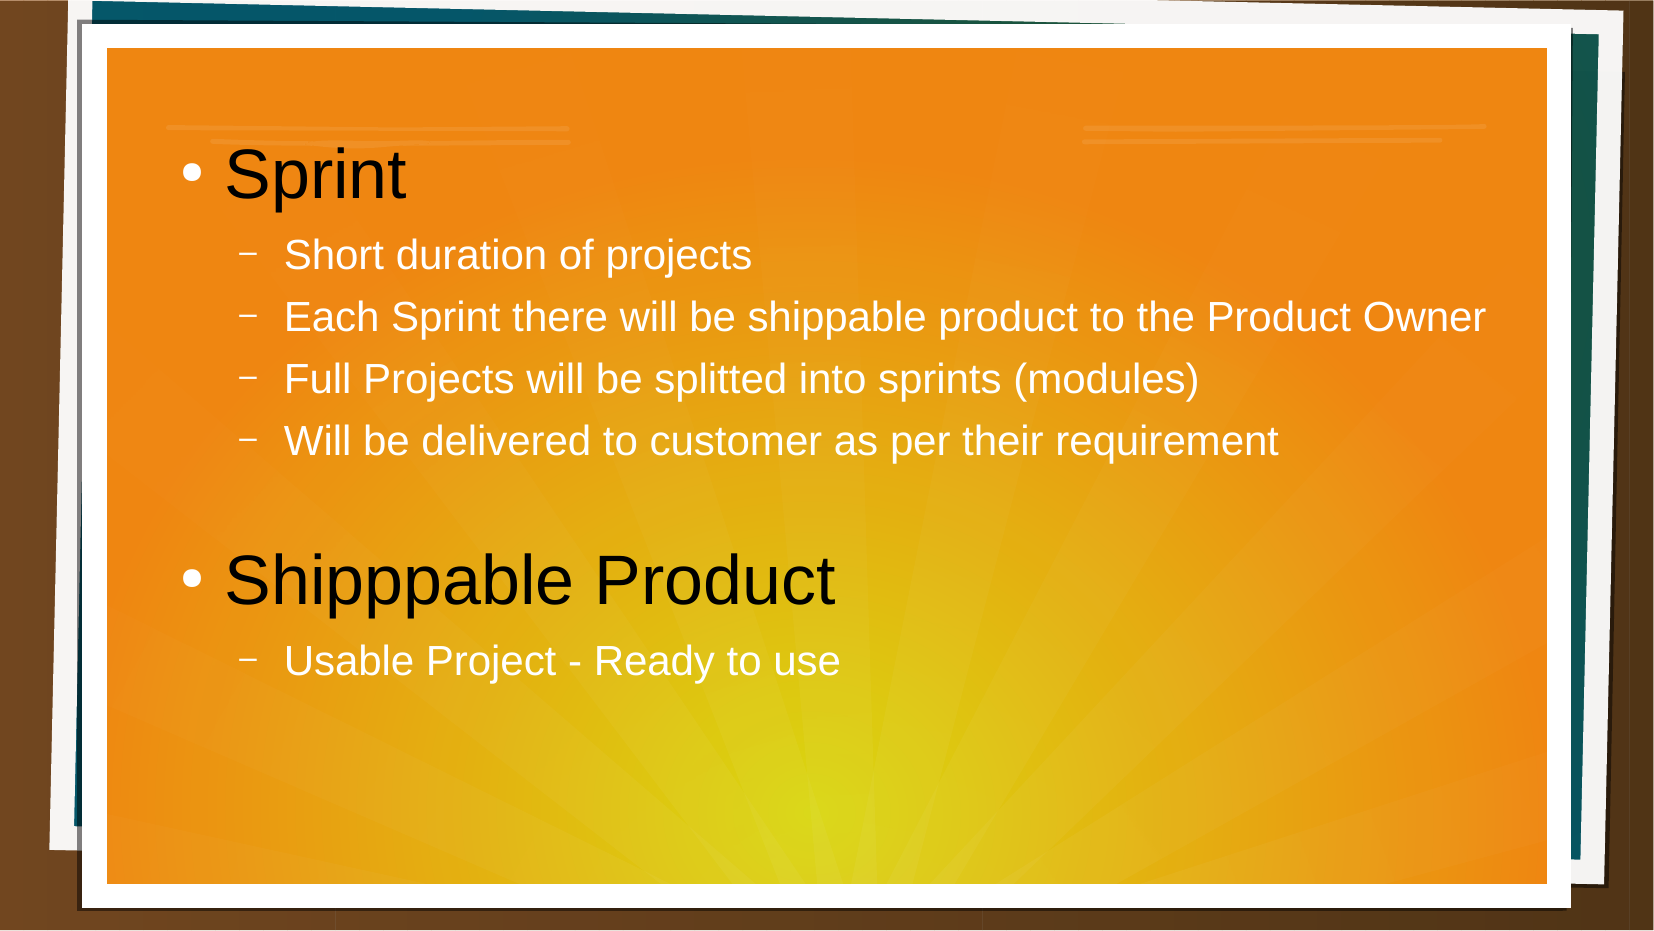

# Sprint
Short duration of projects
Each Sprint there will be shippable product to the Product Owner
Full Projects will be splitted into sprints (modules)
Will be delivered to customer as per their requirement
Shipppable Product
Usable Project - Ready to use